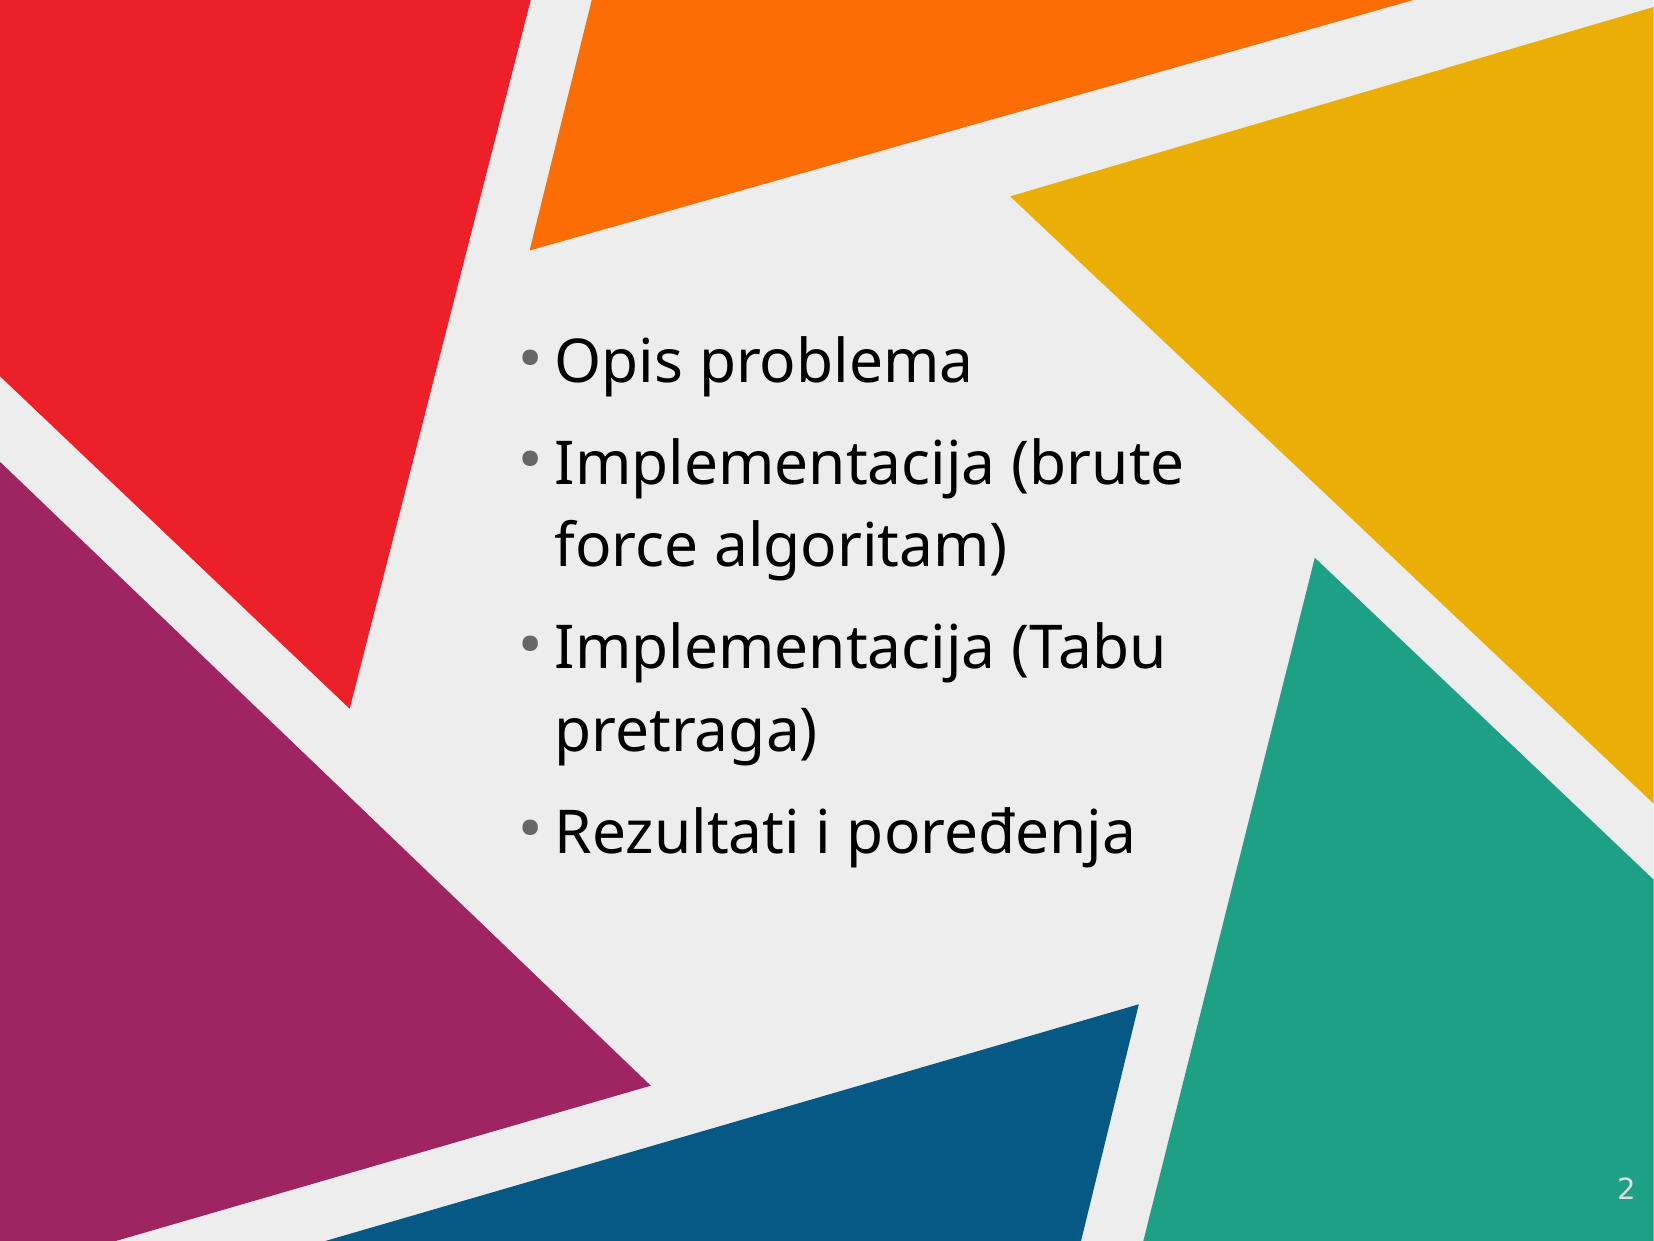

# Opis problema
Implementacija (brute force algoritam)
Implementacija (Tabu pretraga)
Rezultati i poređenja
2